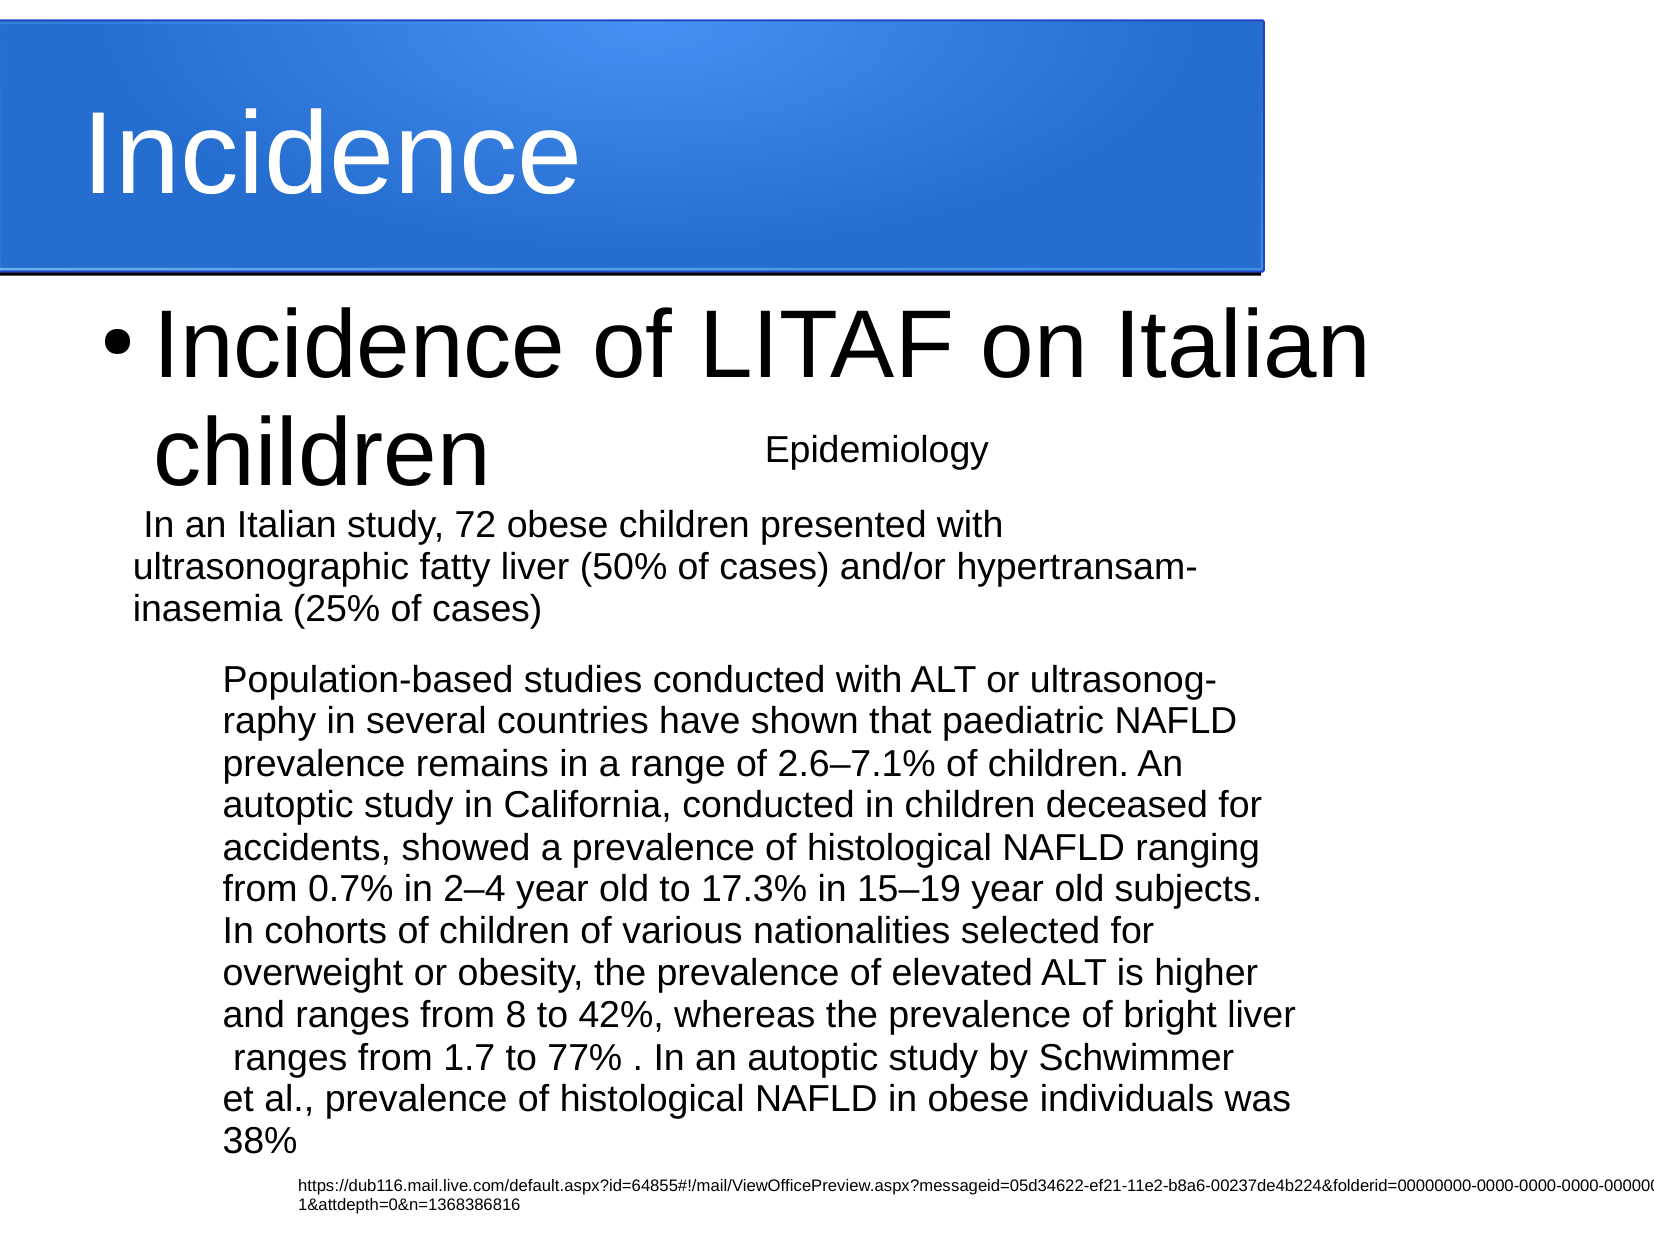

# Incidence
Incidence of LITAF on Italian children
Epidemiology
 In an Italian study, 72 obese children presented with
ultrasonographic fatty liver (50% of cases) and/or hypertransam-
inasemia (25% of cases)
Population-based studies conducted with ALT or ultrasonog-
raphy in several countries have shown that paediatric NAFLD
prevalence remains in a range of 2.6–7.1% of children. An
autoptic study in California, conducted in children deceased for
accidents, showed a prevalence of histological NAFLD ranging
from 0.7% in 2–4 year old to 17.3% in 15–19 year old subjects. In cohorts of children of various nationalities selected for
overweight or obesity, the prevalence of elevated ALT is higher
and ranges from 8 to 42%, whereas the prevalence of bright liver ranges from 1.7 to 77% . In an autoptic study by Schwimmer
et al., prevalence of histological NAFLD in obese individuals was
38%
https://dub116.mail.live.com/default.aspx?id=64855#!/mail/ViewOfficePreview.aspx?messageid=05d34622-ef21-11e2-b8a6-00237de4b224&folderid=00000000-0000-0000-0000-000000000001&attindex=0&cp=-1&attdepth=0&n=1368386816